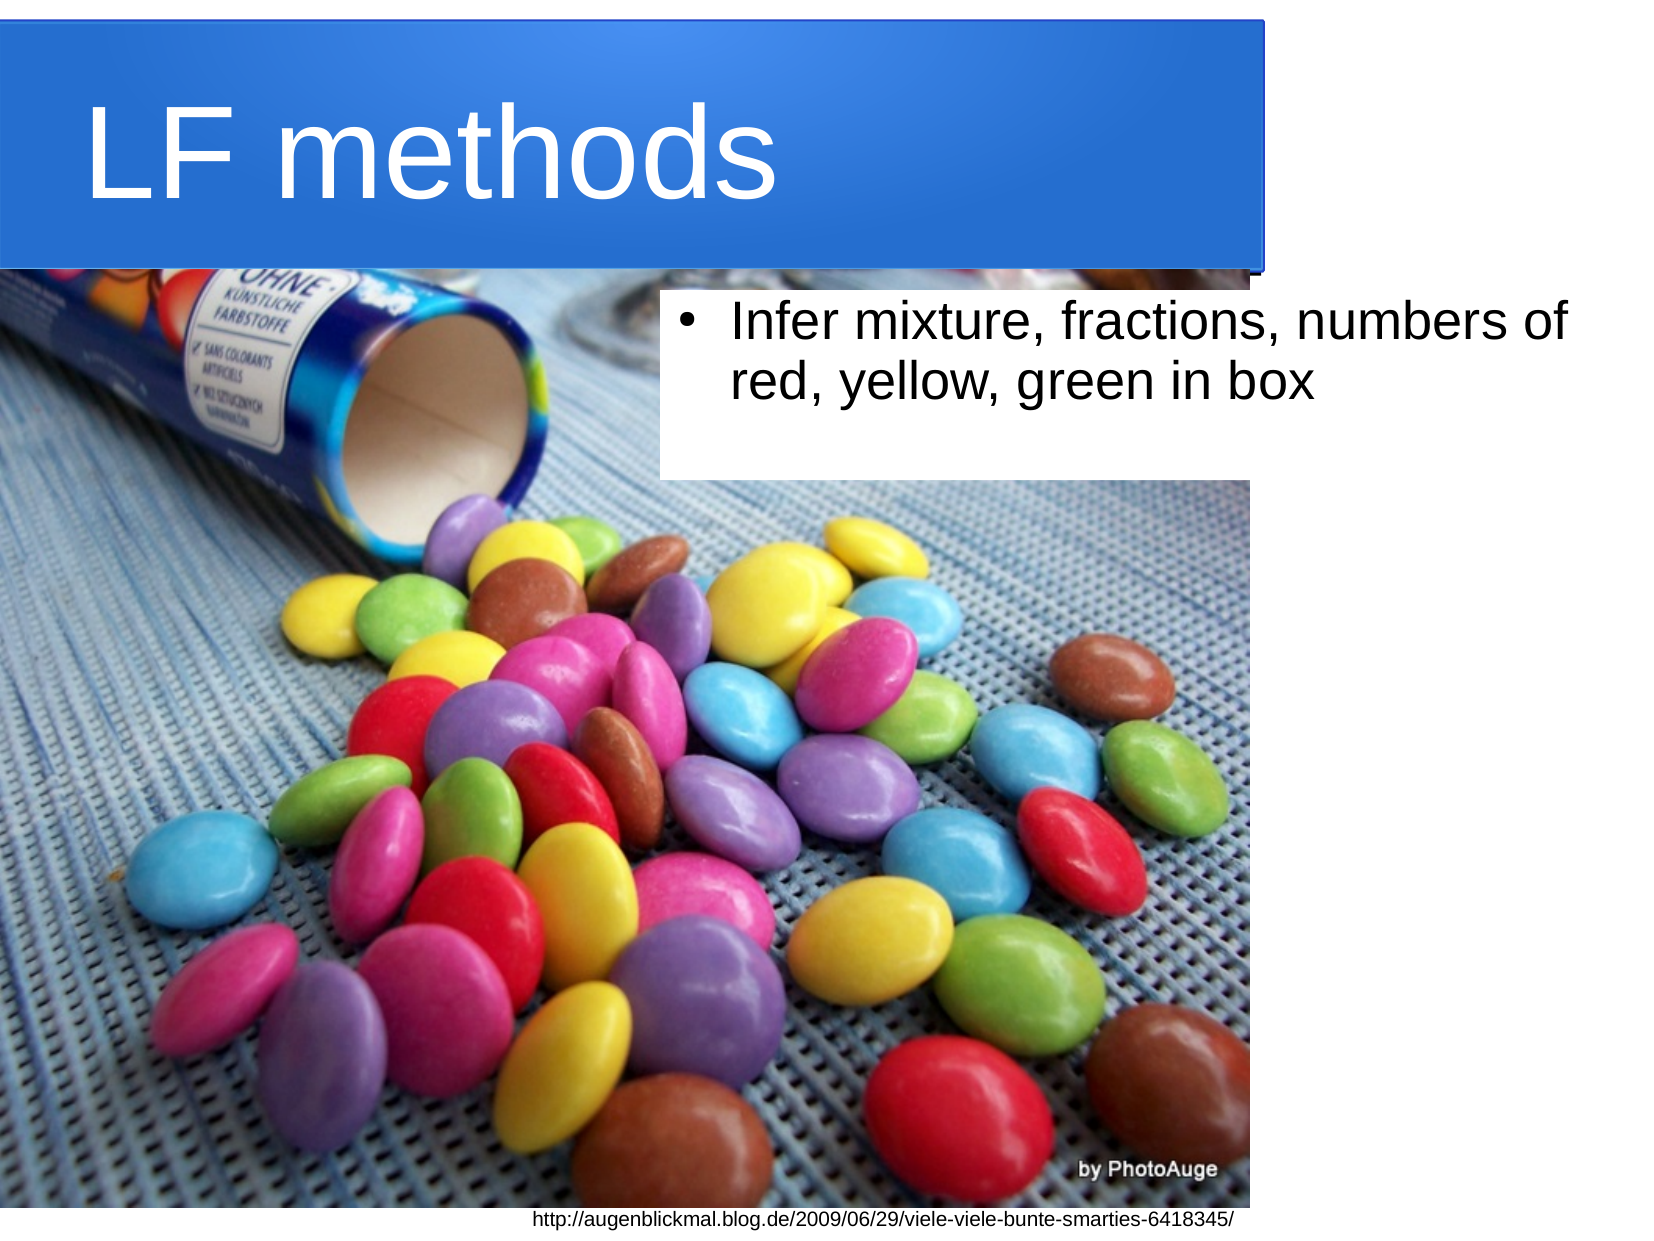

# LF methods
Infer mixture, fractions, numbers of red, yellow, green in box
http://augenblickmal.blog.de/2009/06/29/viele-viele-bunte-smarties-6418345/